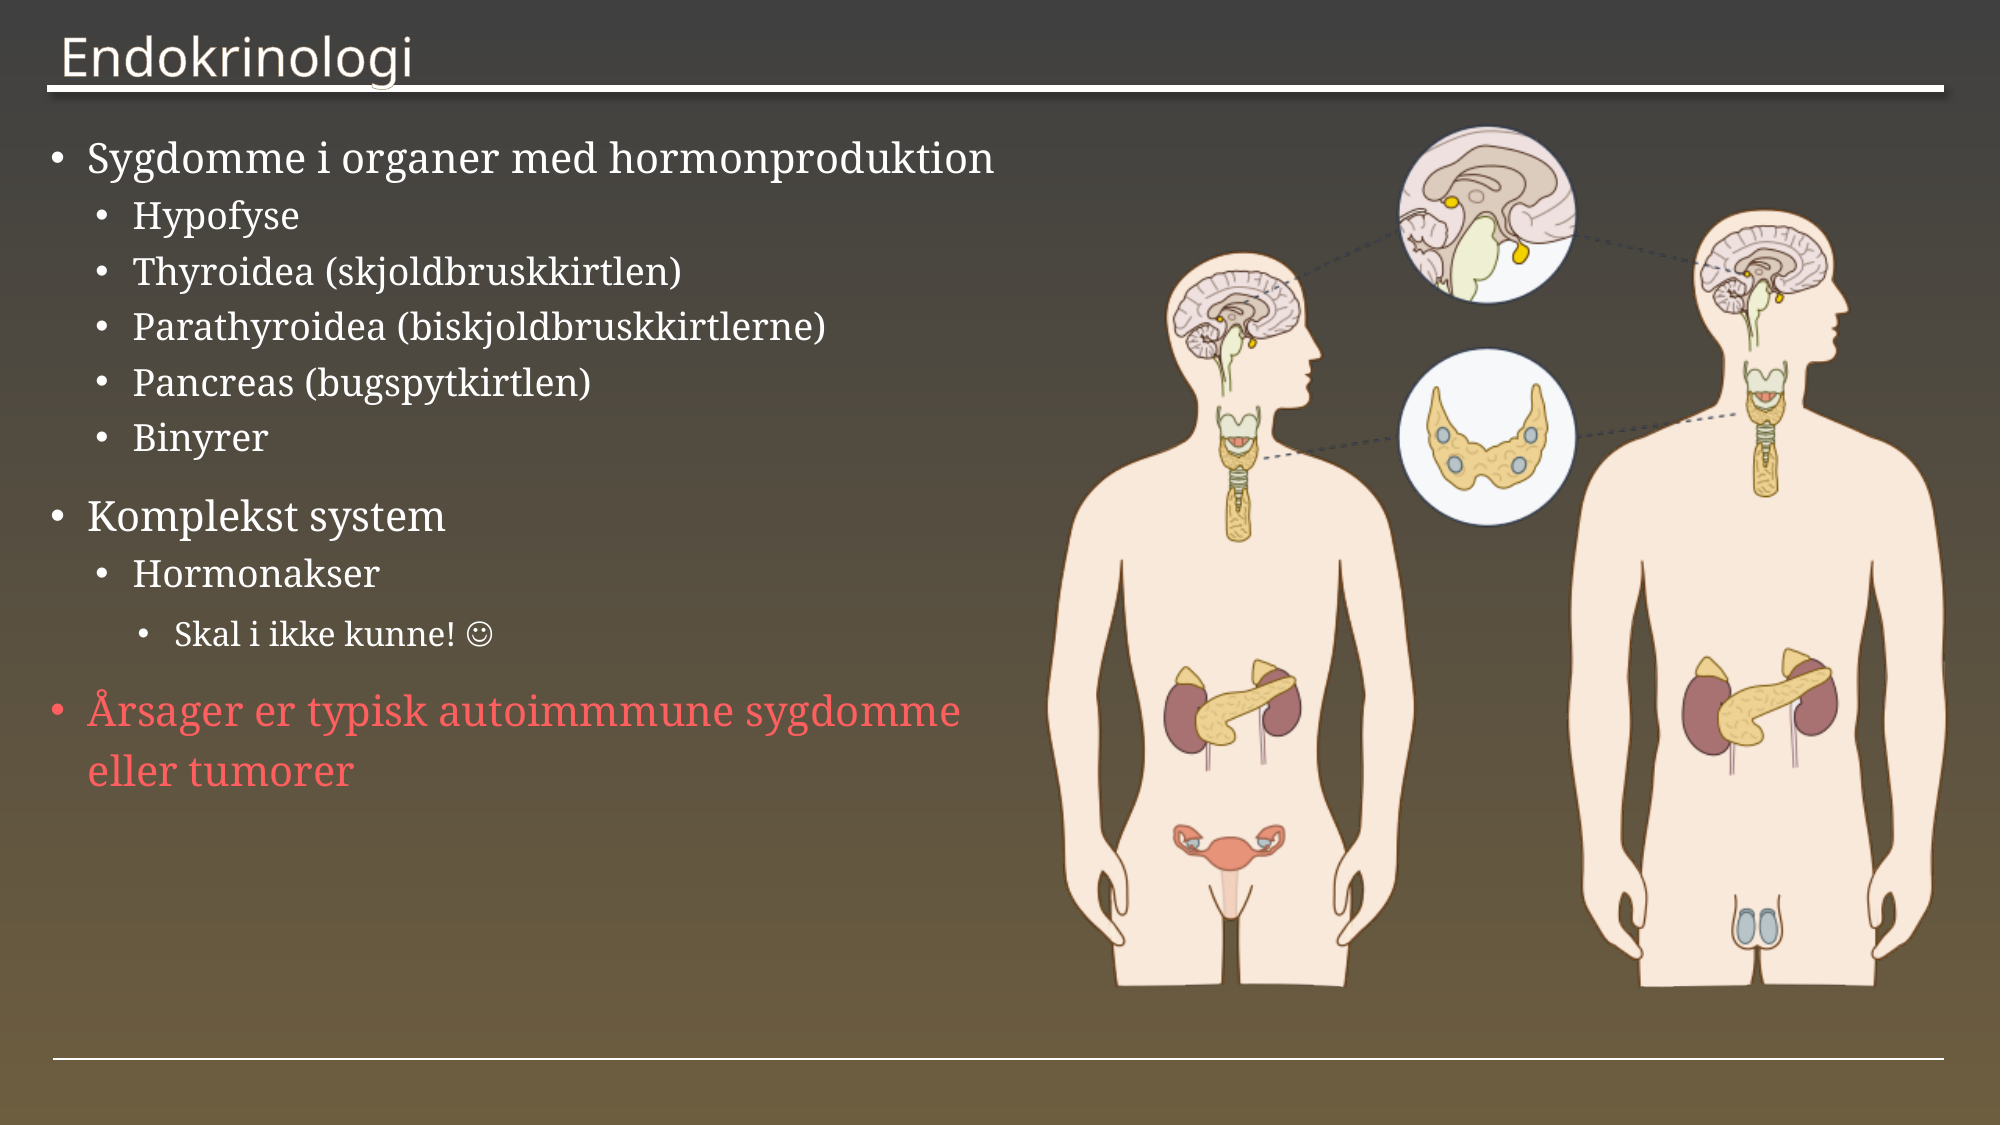

# Endokrinologi
Sygdomme i organer med hormonproduktion
Hypofyse
Thyroidea (skjoldbruskkirtlen)
Parathyroidea (biskjoldbruskkirtlerne)
Pancreas (bugspytkirtlen)
Binyrer
Komplekst system
Hormonakser
Skal i ikke kunne! 
Årsager er typisk autoimmmune sygdomme eller tumorer